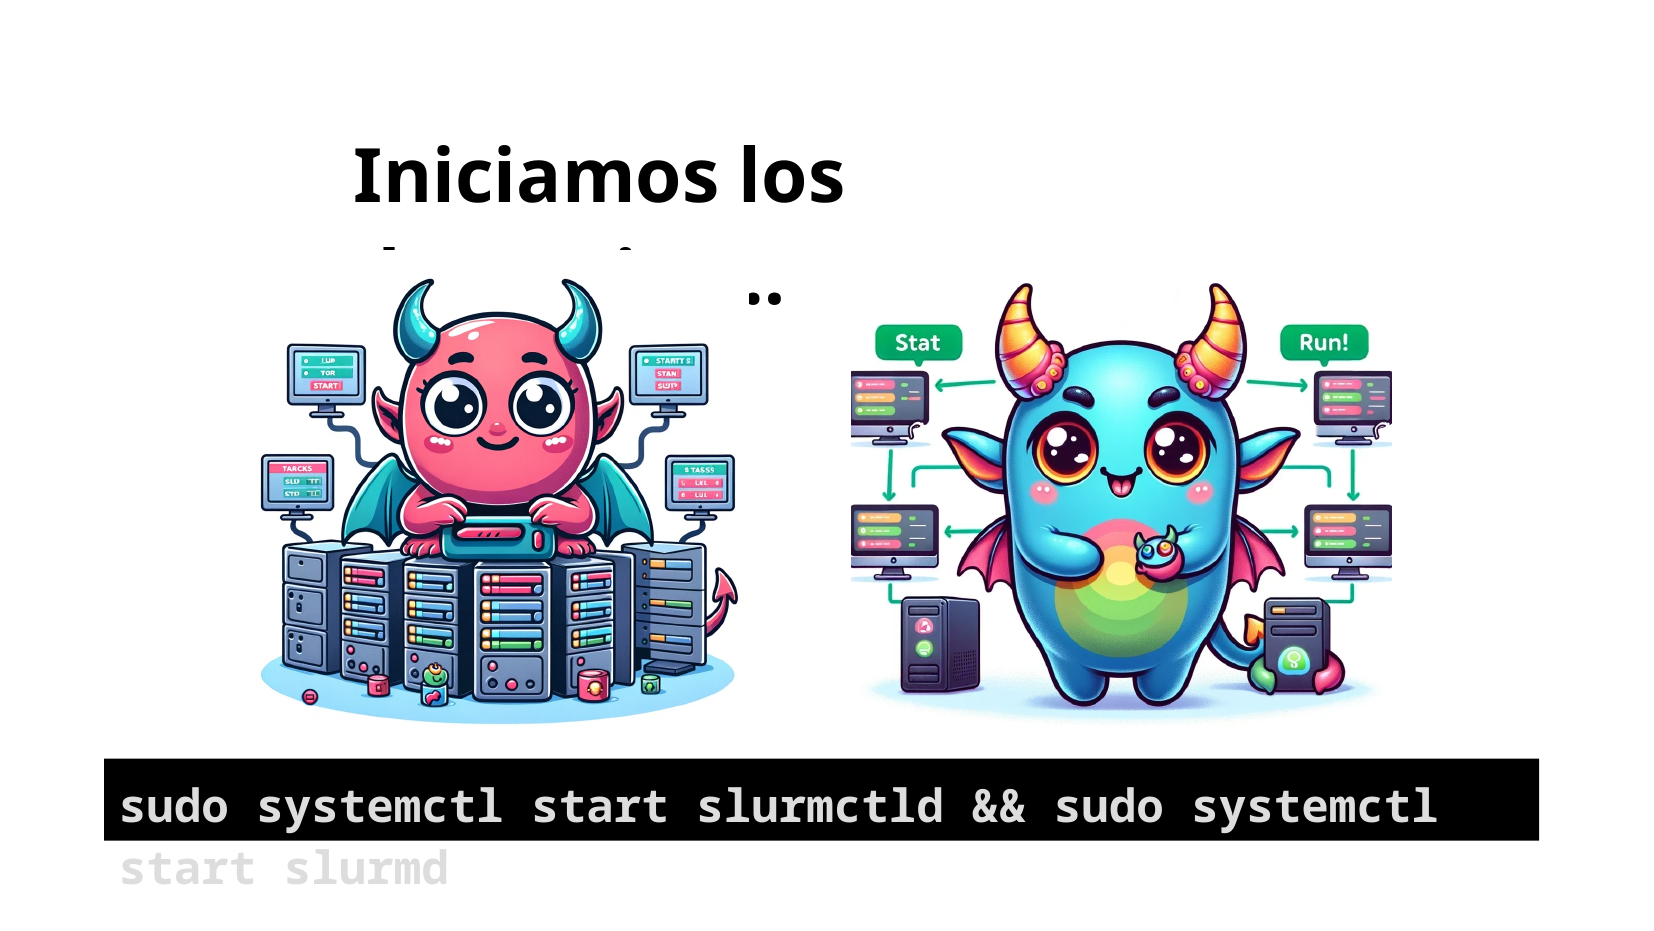

Iniciamos los demonios…
sudo systemctl start slurmctld && sudo systemctl start slurmd